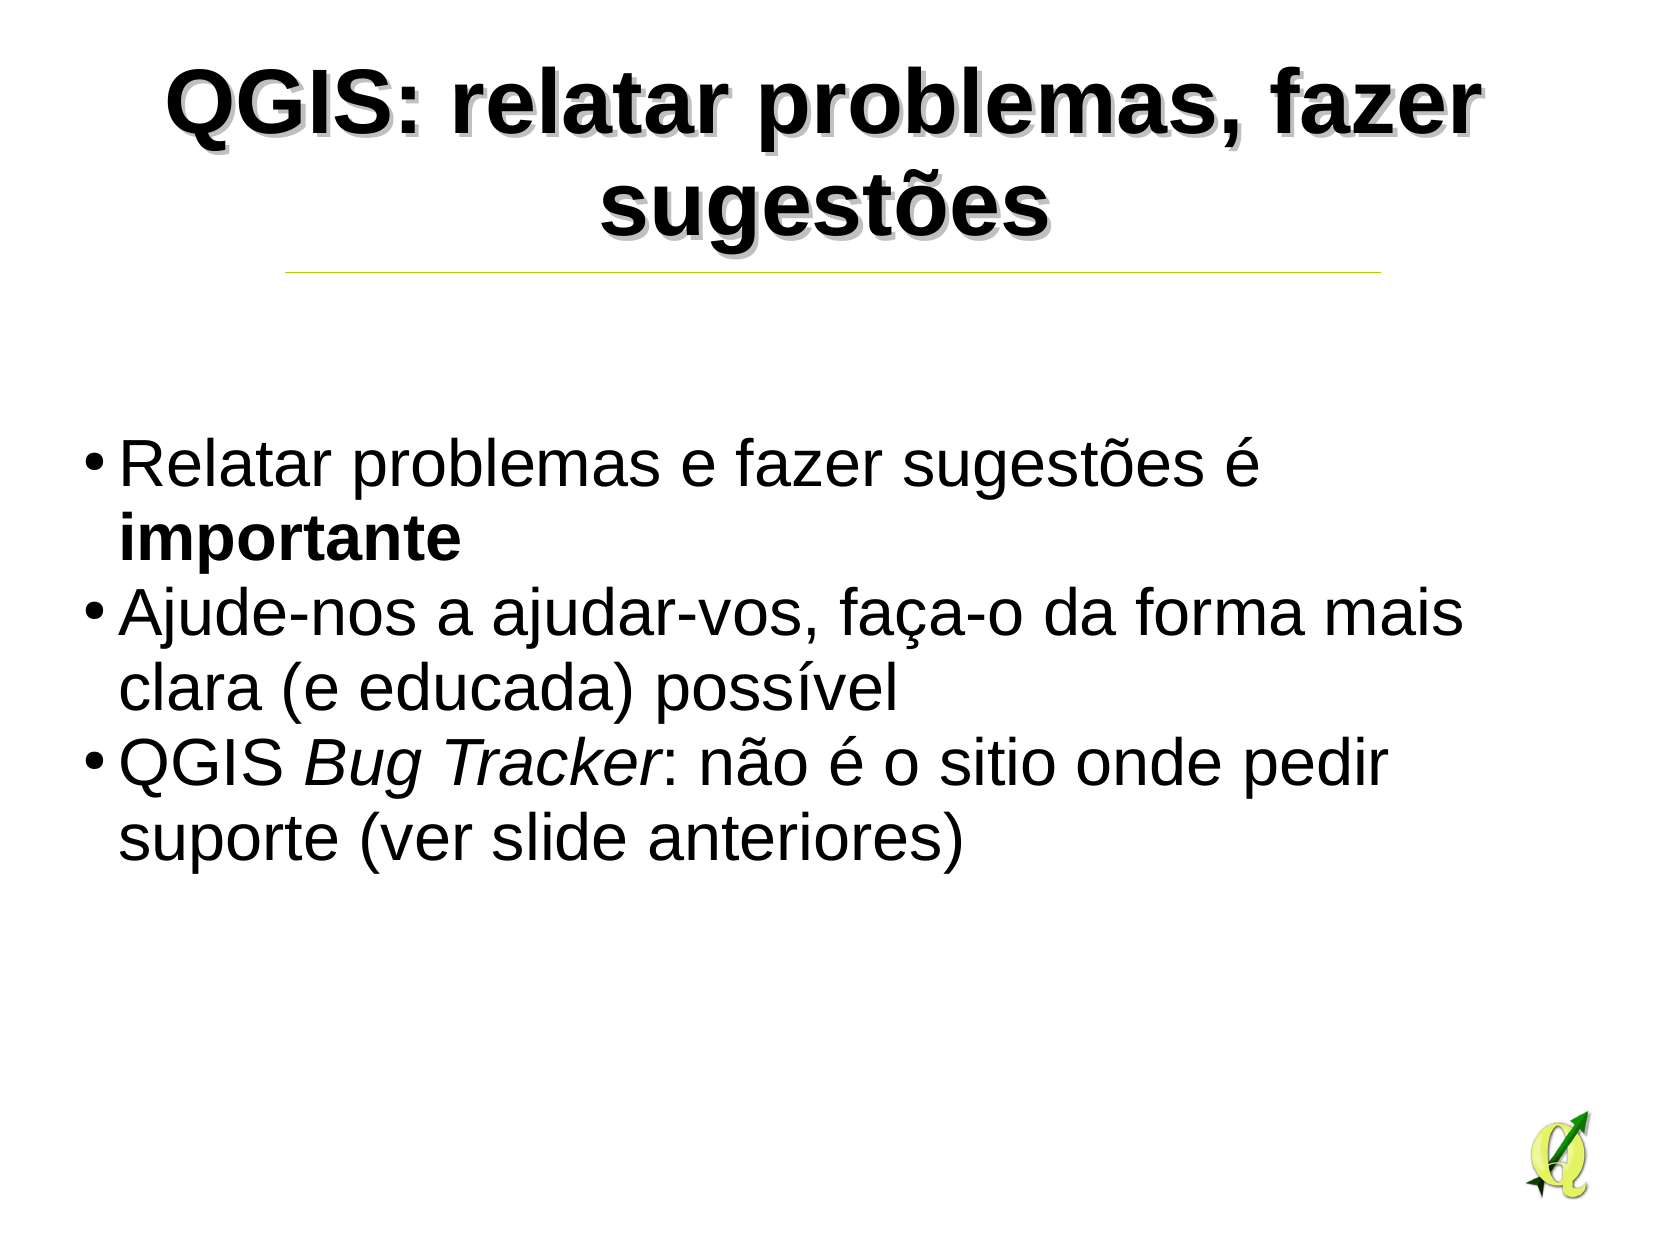

# QGIS: relatar problemas, fazer sugestões
Relatar problemas e fazer sugestões é importante
Ajude-nos a ajudar-vos, faça-o da forma mais clara (e educada) possível
QGIS Bug Tracker: não é o sitio onde pedir suporte (ver slide anteriores)